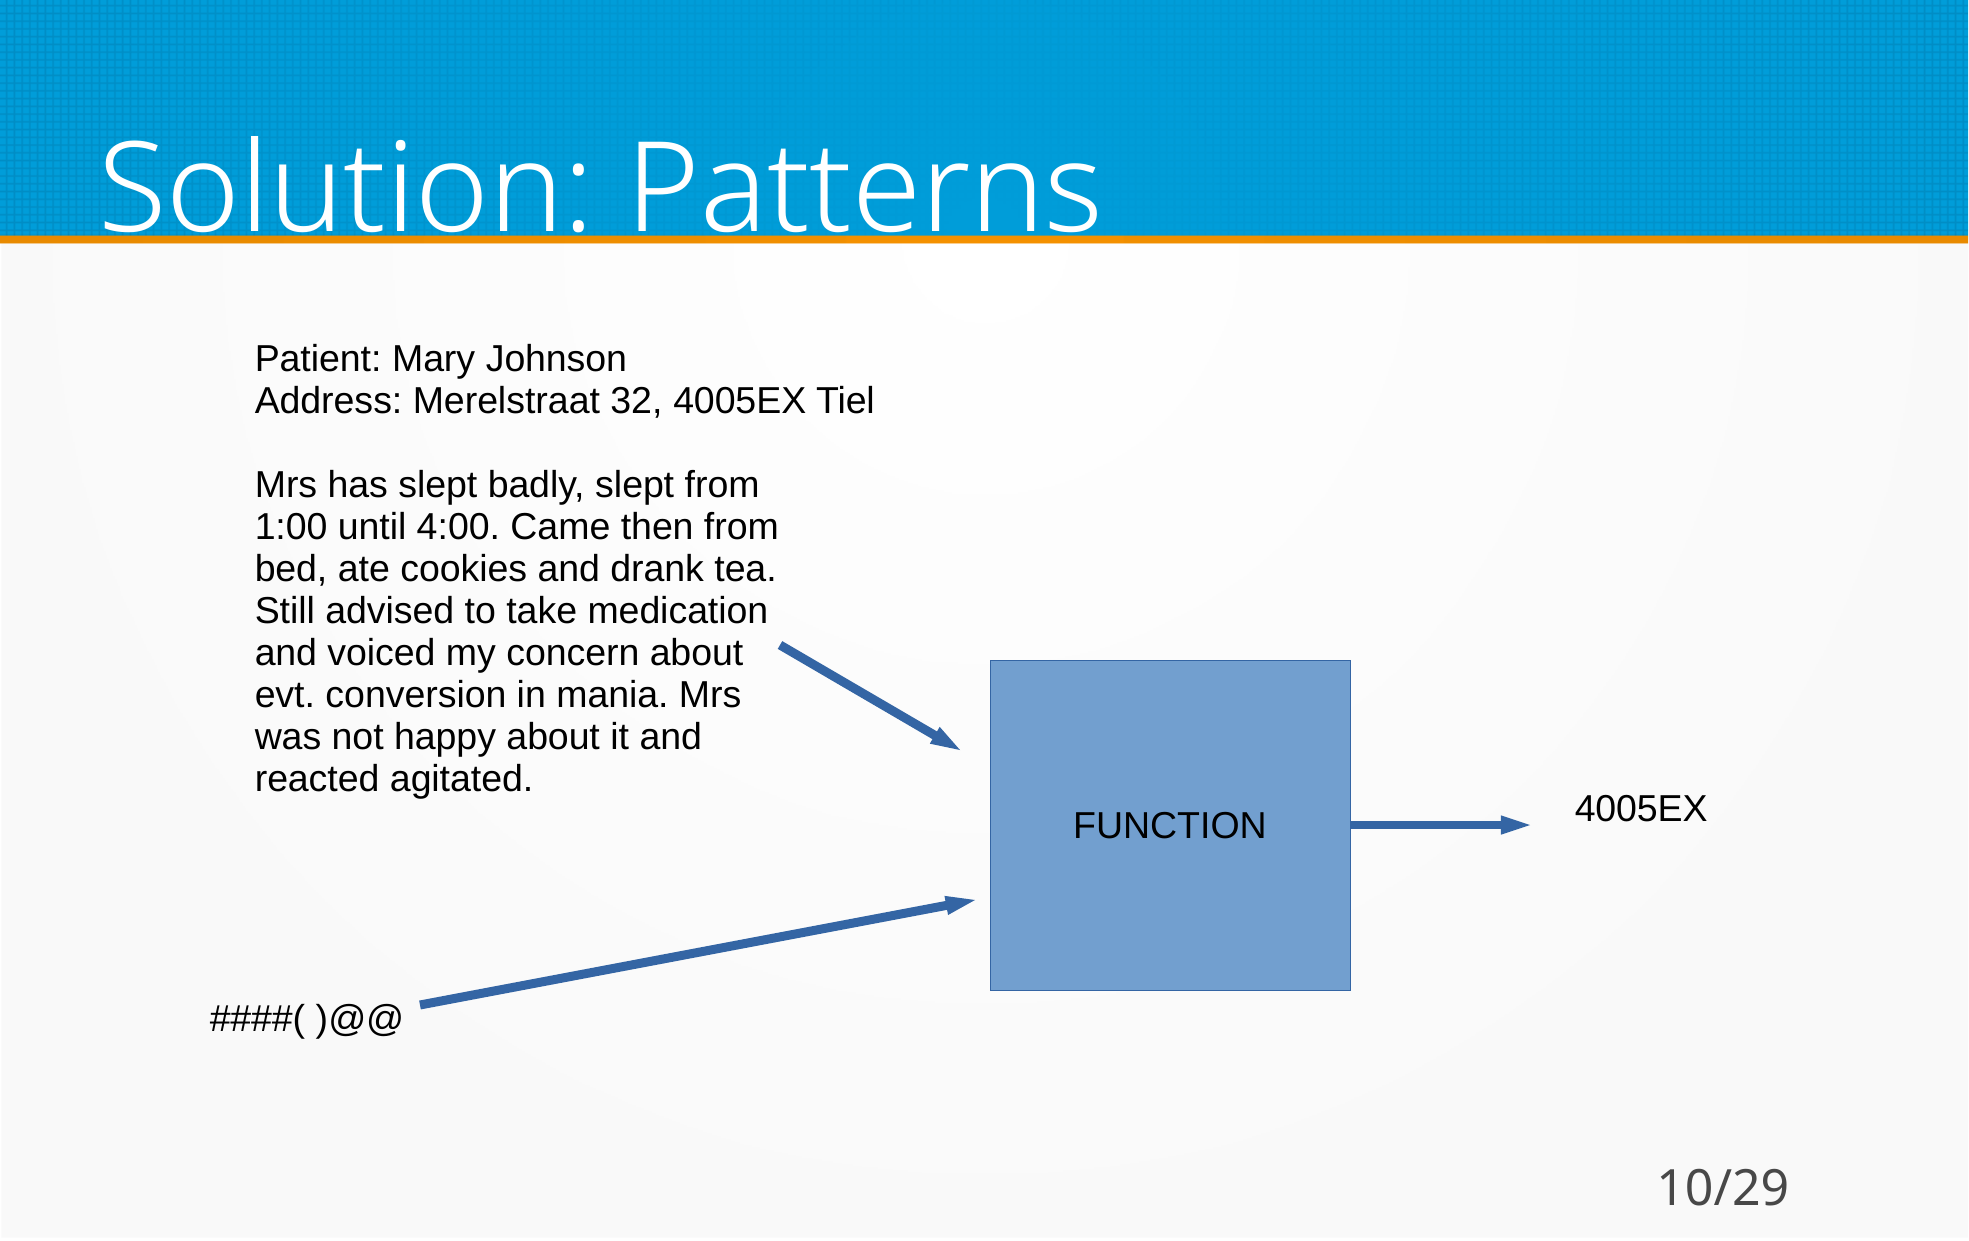

# Solution: Patterns
Patient: Mary Johnson
Address: Merelstraat 32, 4005EX Tiel
Mrs has slept badly, slept from
1:00 until 4:00. Came then from
bed, ate cookies and drank tea.
Still advised to take medication
and voiced my concern about
evt. conversion in mania. Mrs
was not happy about it and
reacted agitated.
FUNCTION
4005EX
####( )@@
10